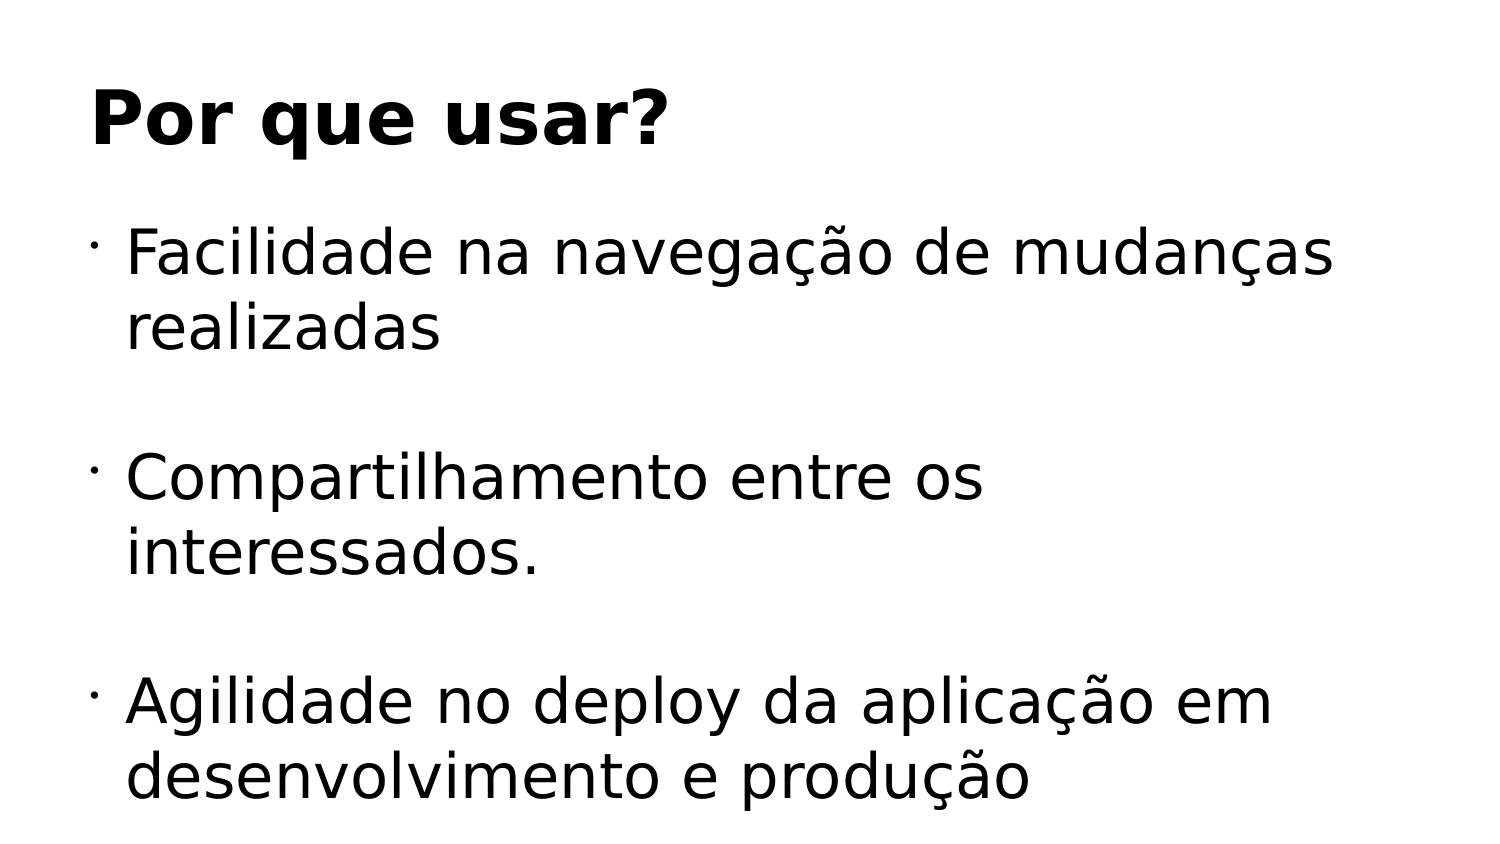

Por que usar?
Facilidade na navegação de mudanças realizadas
Compartilhamento entre os interessados.
Agilidade no deploy da aplicação em desenvolvimento e produção